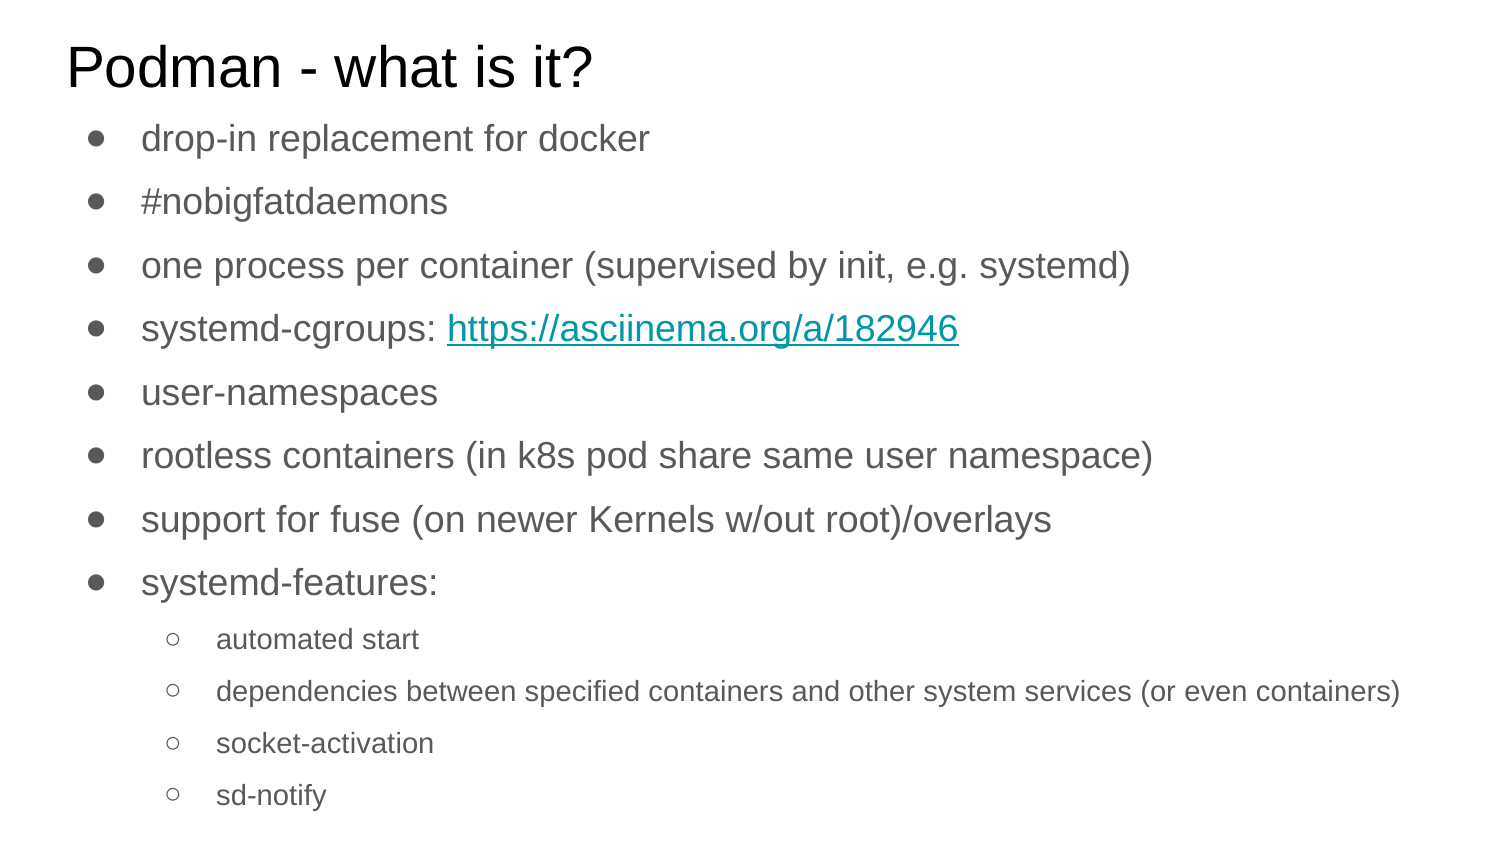

# Podman - what is it?
drop-in replacement for docker
#nobigfatdaemons
one process per container (supervised by init, e.g. systemd)
systemd-cgroups: https://asciinema.org/a/182946
user-namespaces
rootless containers (in k8s pod share same user namespace)
support for fuse (on newer Kernels w/out root)/overlays
systemd-features:
automated start
dependencies between specified containers and other system services (or even containers)
socket-activation
sd-notify